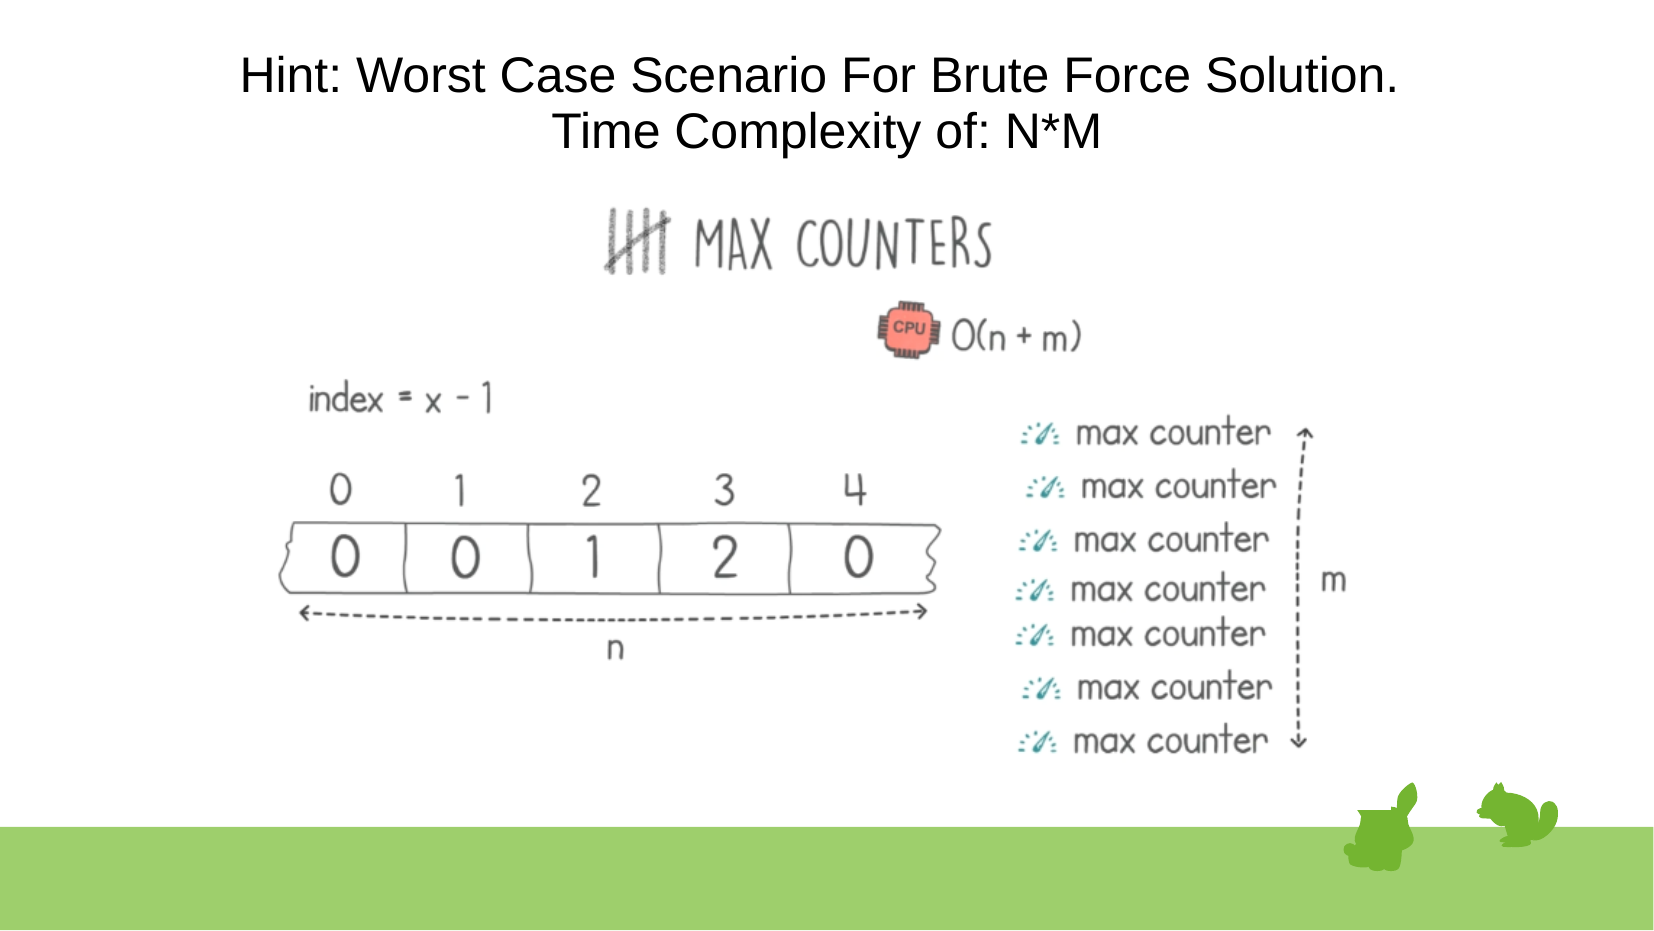

# Hint: Worst Case Scenario For Brute Force Solution. Time Complexity of: N*M